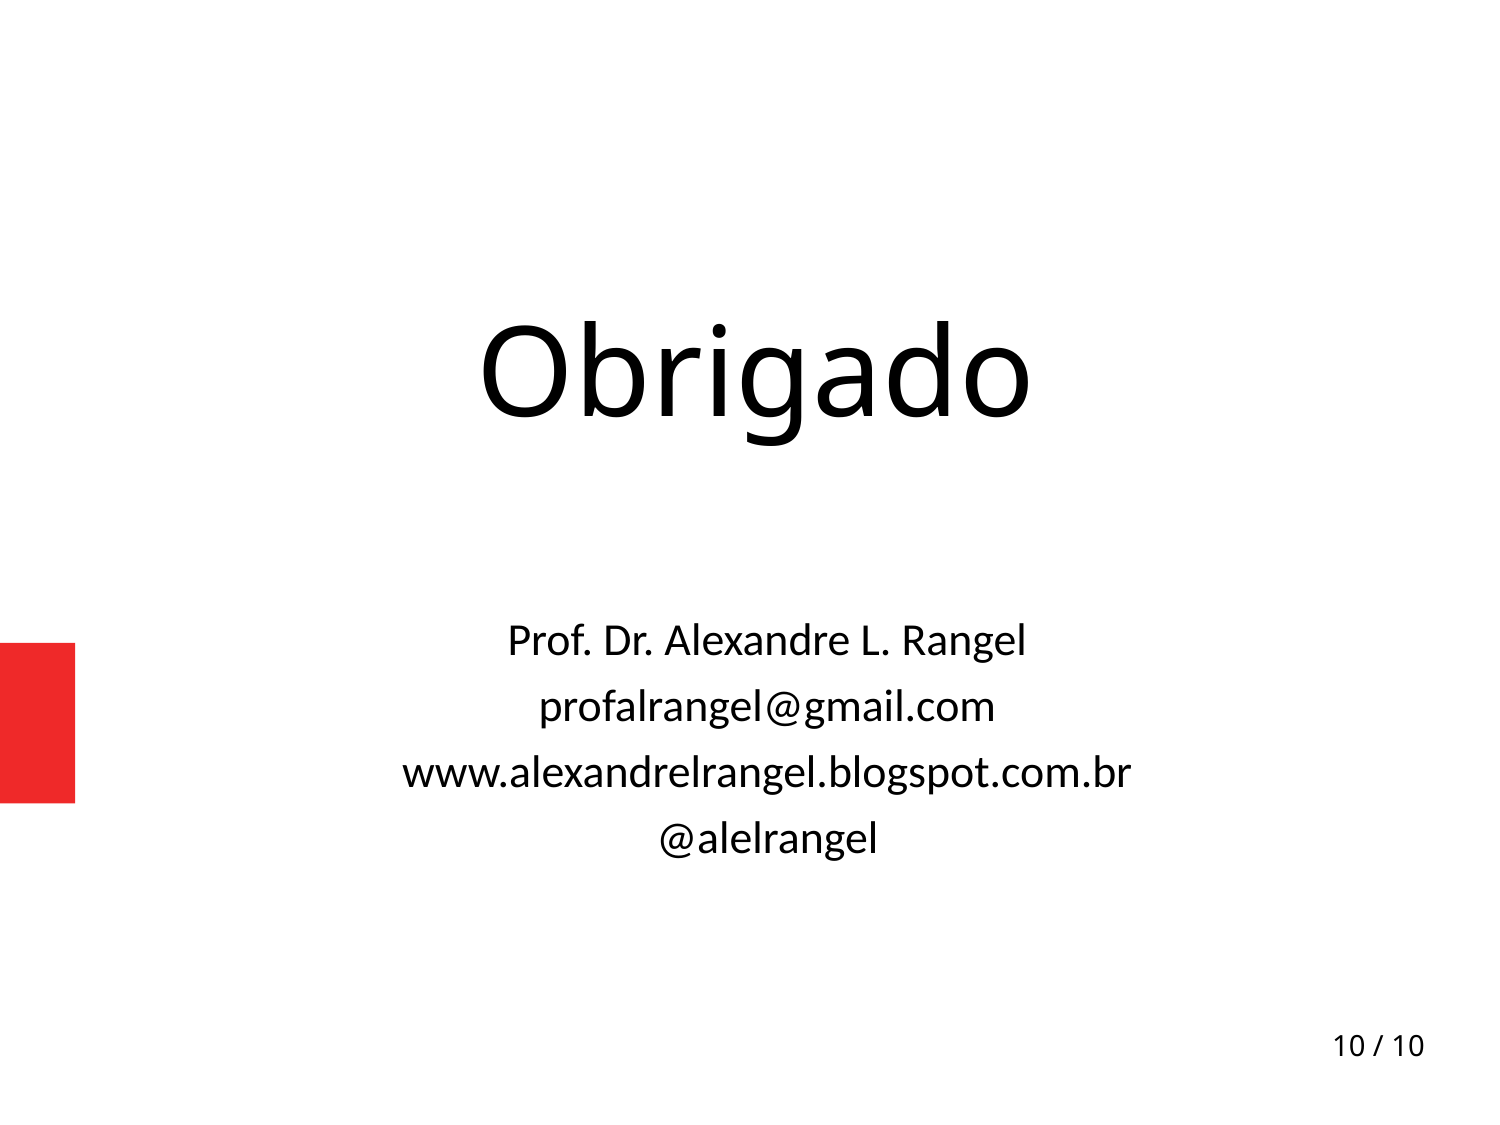

# Obrigado
Prof. Dr. Alexandre L. Rangel
profalrangel@gmail.com
www.alexandrelrangel.blogspot.com.br
@alelrangel
10